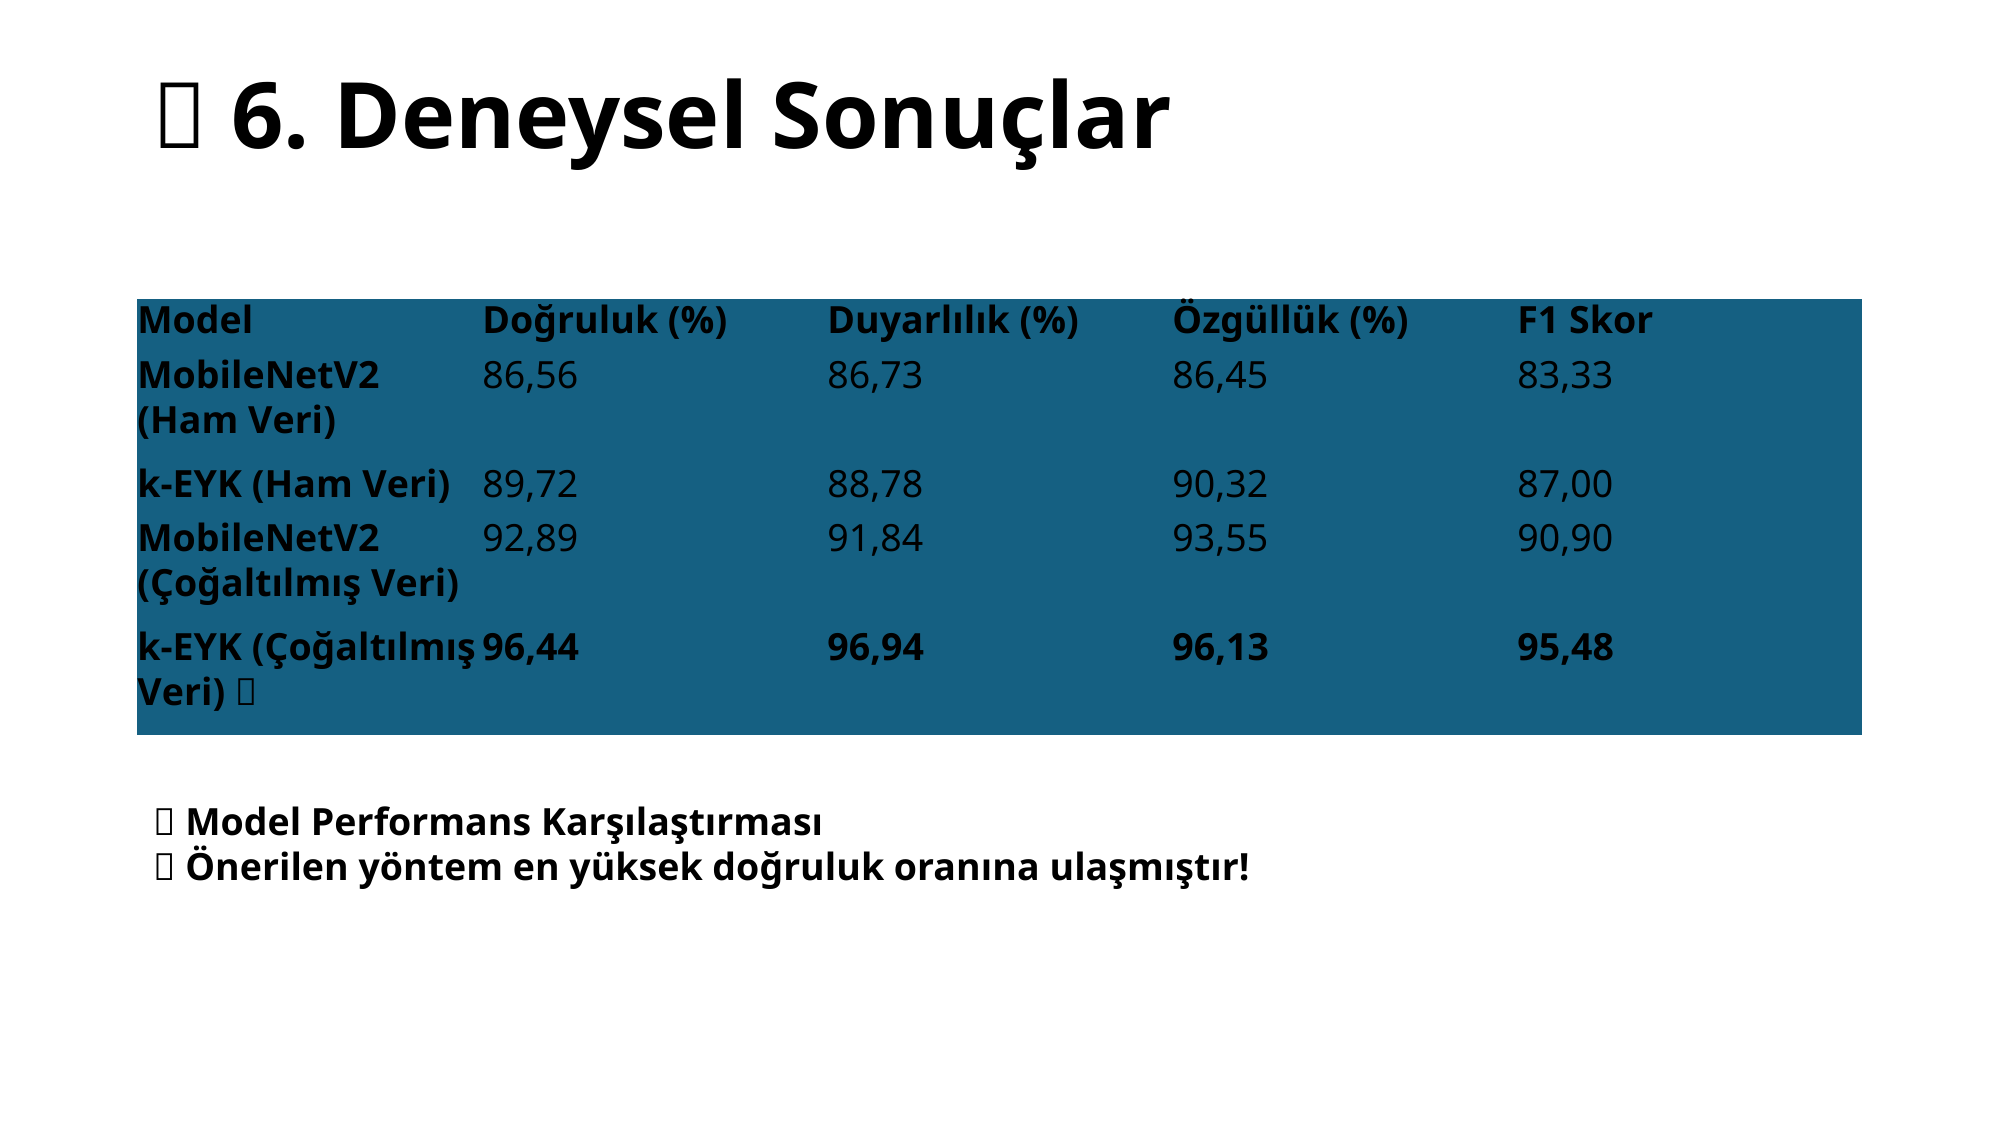

# 📌 6. Deneysel Sonuçlar
| Model | Doğruluk (%) | Duyarlılık (%) | Özgüllük (%) | F1 Skor |
| --- | --- | --- | --- | --- |
| MobileNetV2 (Ham Veri) | 86,56 | 86,73 | 86,45 | 83,33 |
| k-EYK (Ham Veri) | 89,72 | 88,78 | 90,32 | 87,00 |
| MobileNetV2 (Çoğaltılmış Veri) | 92,89 | 91,84 | 93,55 | 90,90 |
| k-EYK (Çoğaltılmış Veri) ✅ | 96,44 | 96,94 | 96,13 | 95,48 |
📌 Model Performans Karşılaştırması
📌 Önerilen yöntem en yüksek doğruluk oranına ulaşmıştır!